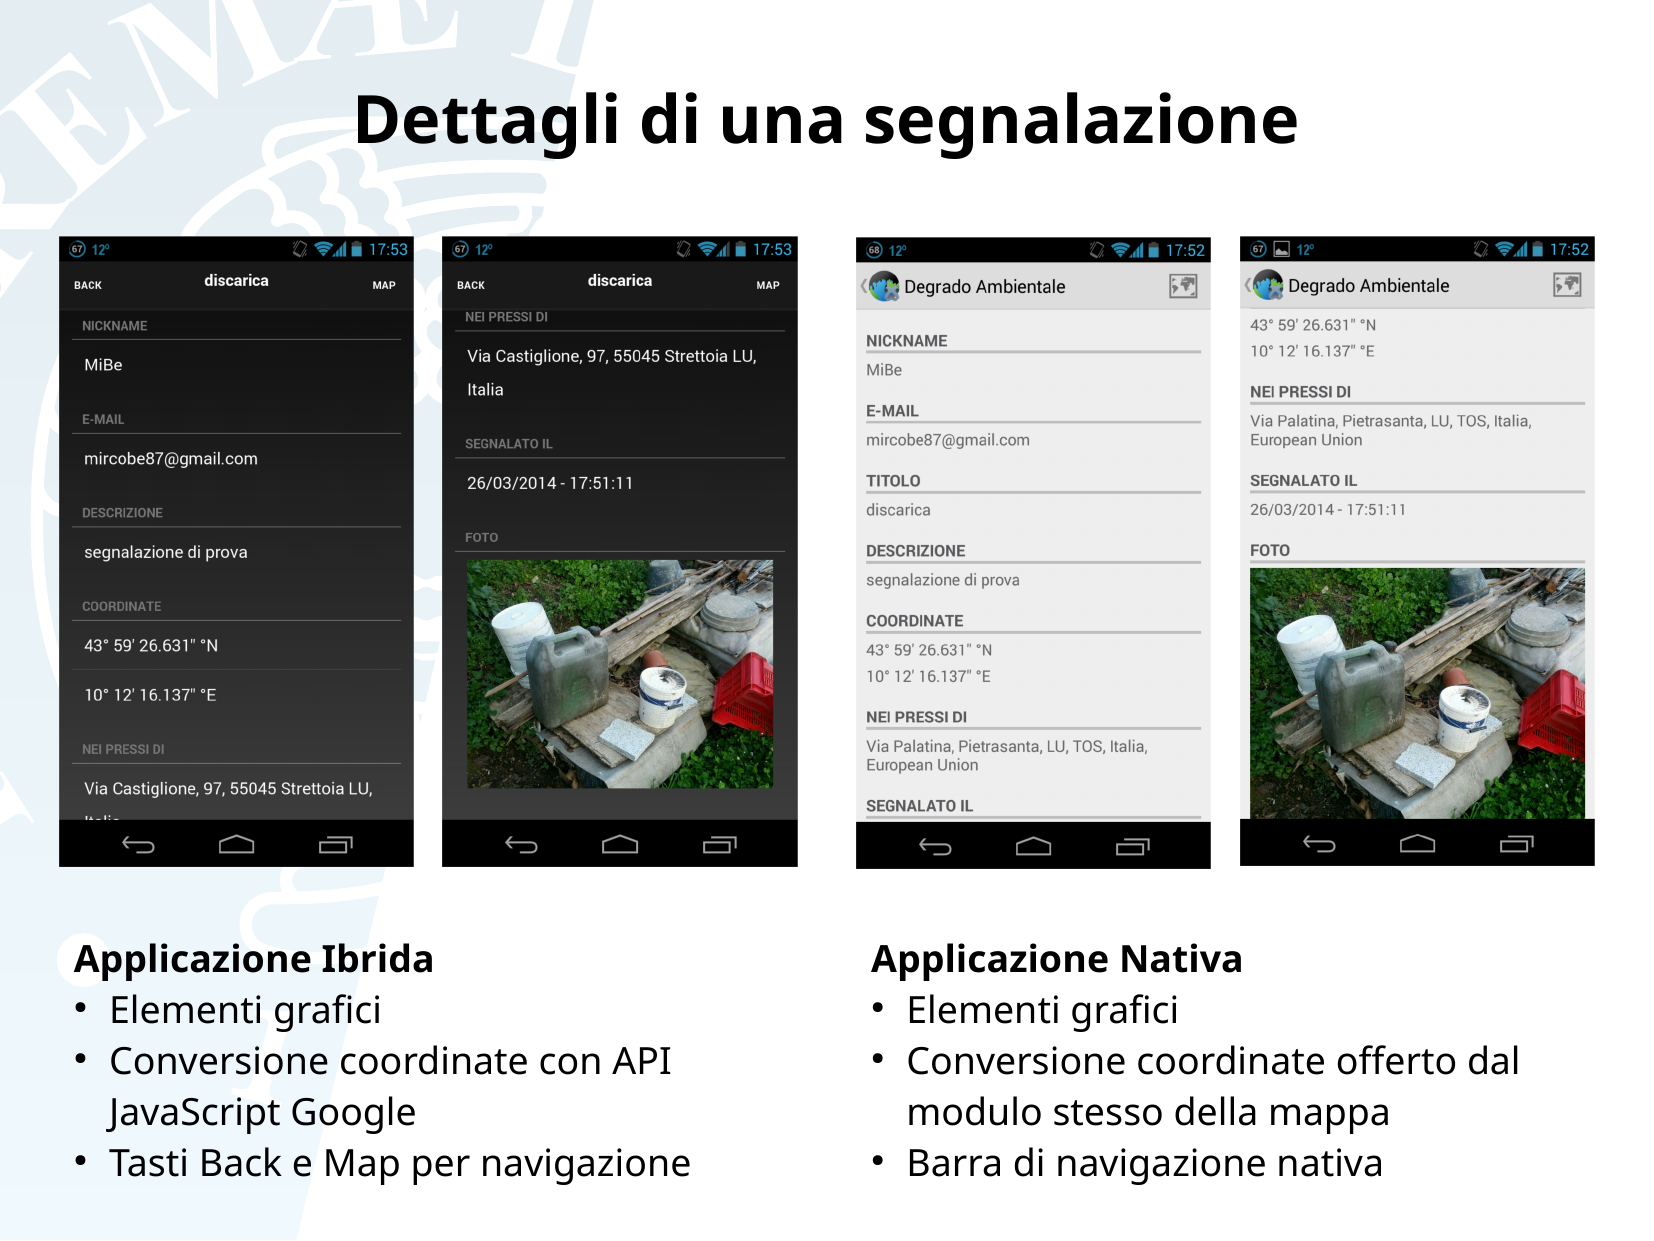

# Dettagli di una segnalazione
Applicazione Ibrida
Elementi grafici
Conversione coordinate con API JavaScript Google
Tasti Back e Map per navigazione
Applicazione Nativa
Elementi grafici
Conversione coordinate offerto dal modulo stesso della mappa
Barra di navigazione nativa